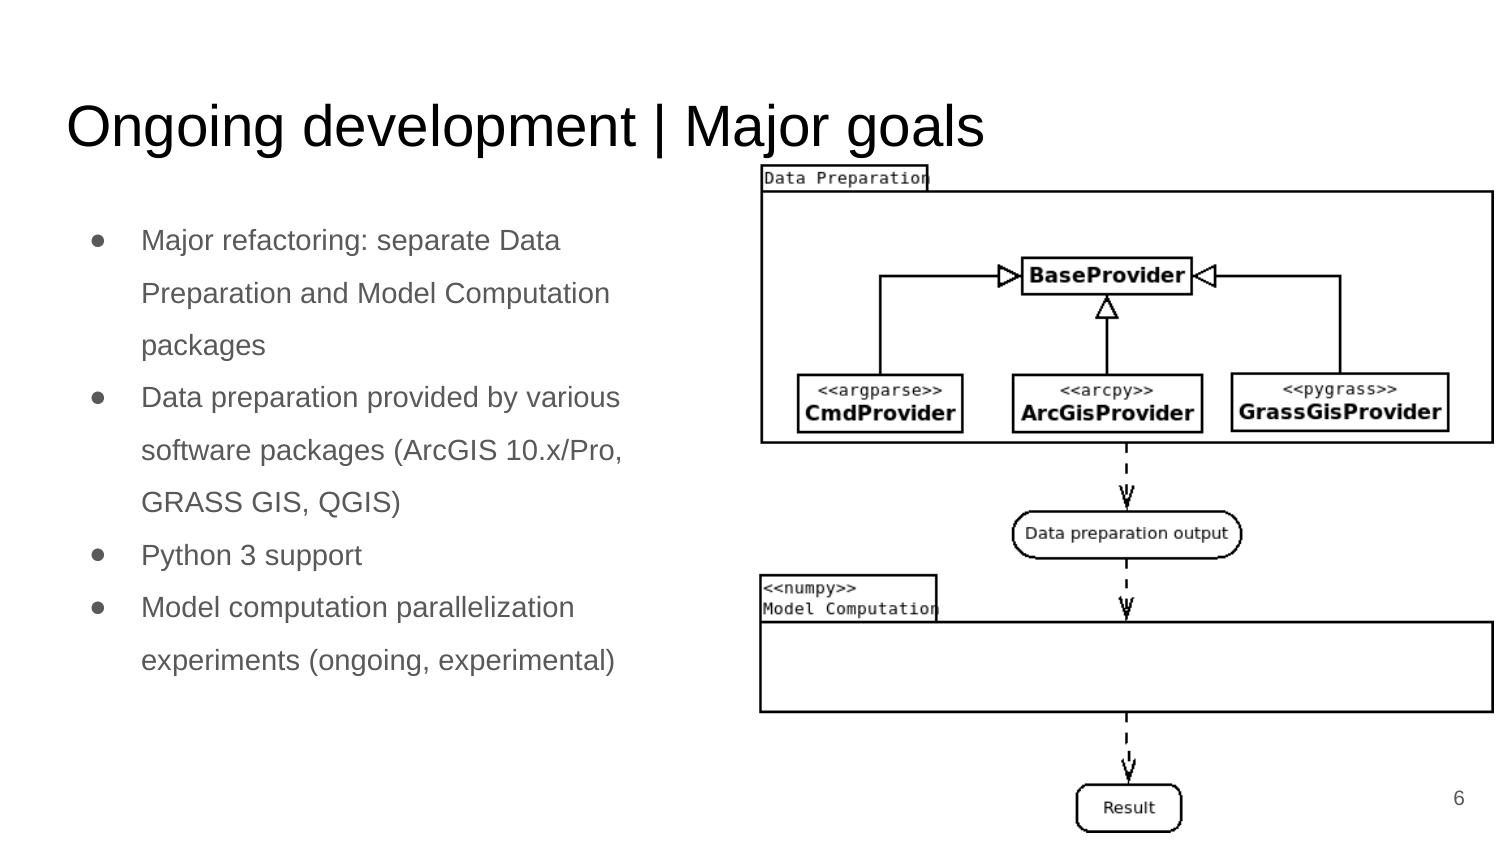

# Ongoing development | Major goals
Major refactoring: separate Data Preparation and Model Computation packages
Data preparation provided by various software packages (ArcGIS 10.x/Pro, GRASS GIS, QGIS)
Python 3 support
Model computation parallelization experiments (ongoing, experimental)